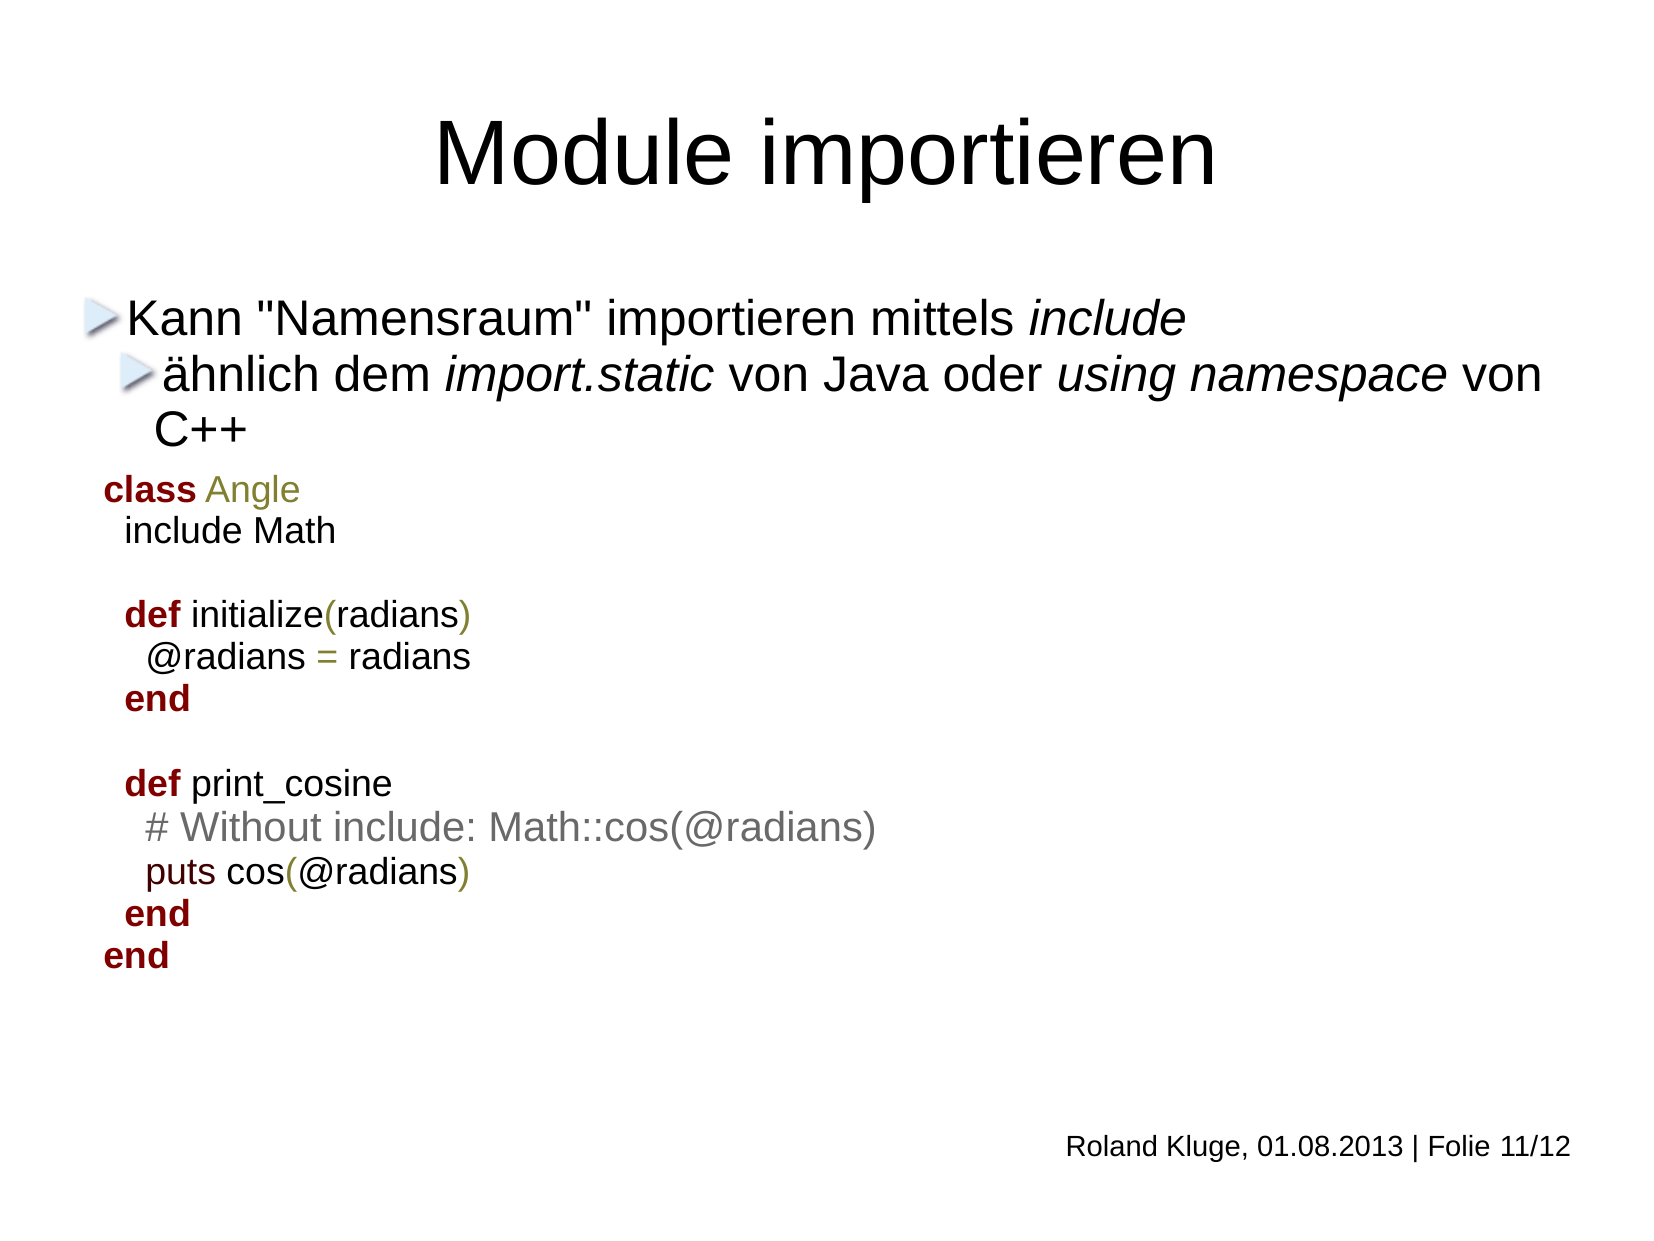

# Module importieren
Kann "Namensraum" importieren mittels include
ähnlich dem import.static von Java oder using namespace von C++
class Angle
 include Math
 def initialize(radians)
 @radians = radians
 end
 def print_cosine
 # Without include: Math::cos(@radians)
 puts cos(@radians)
 end
end